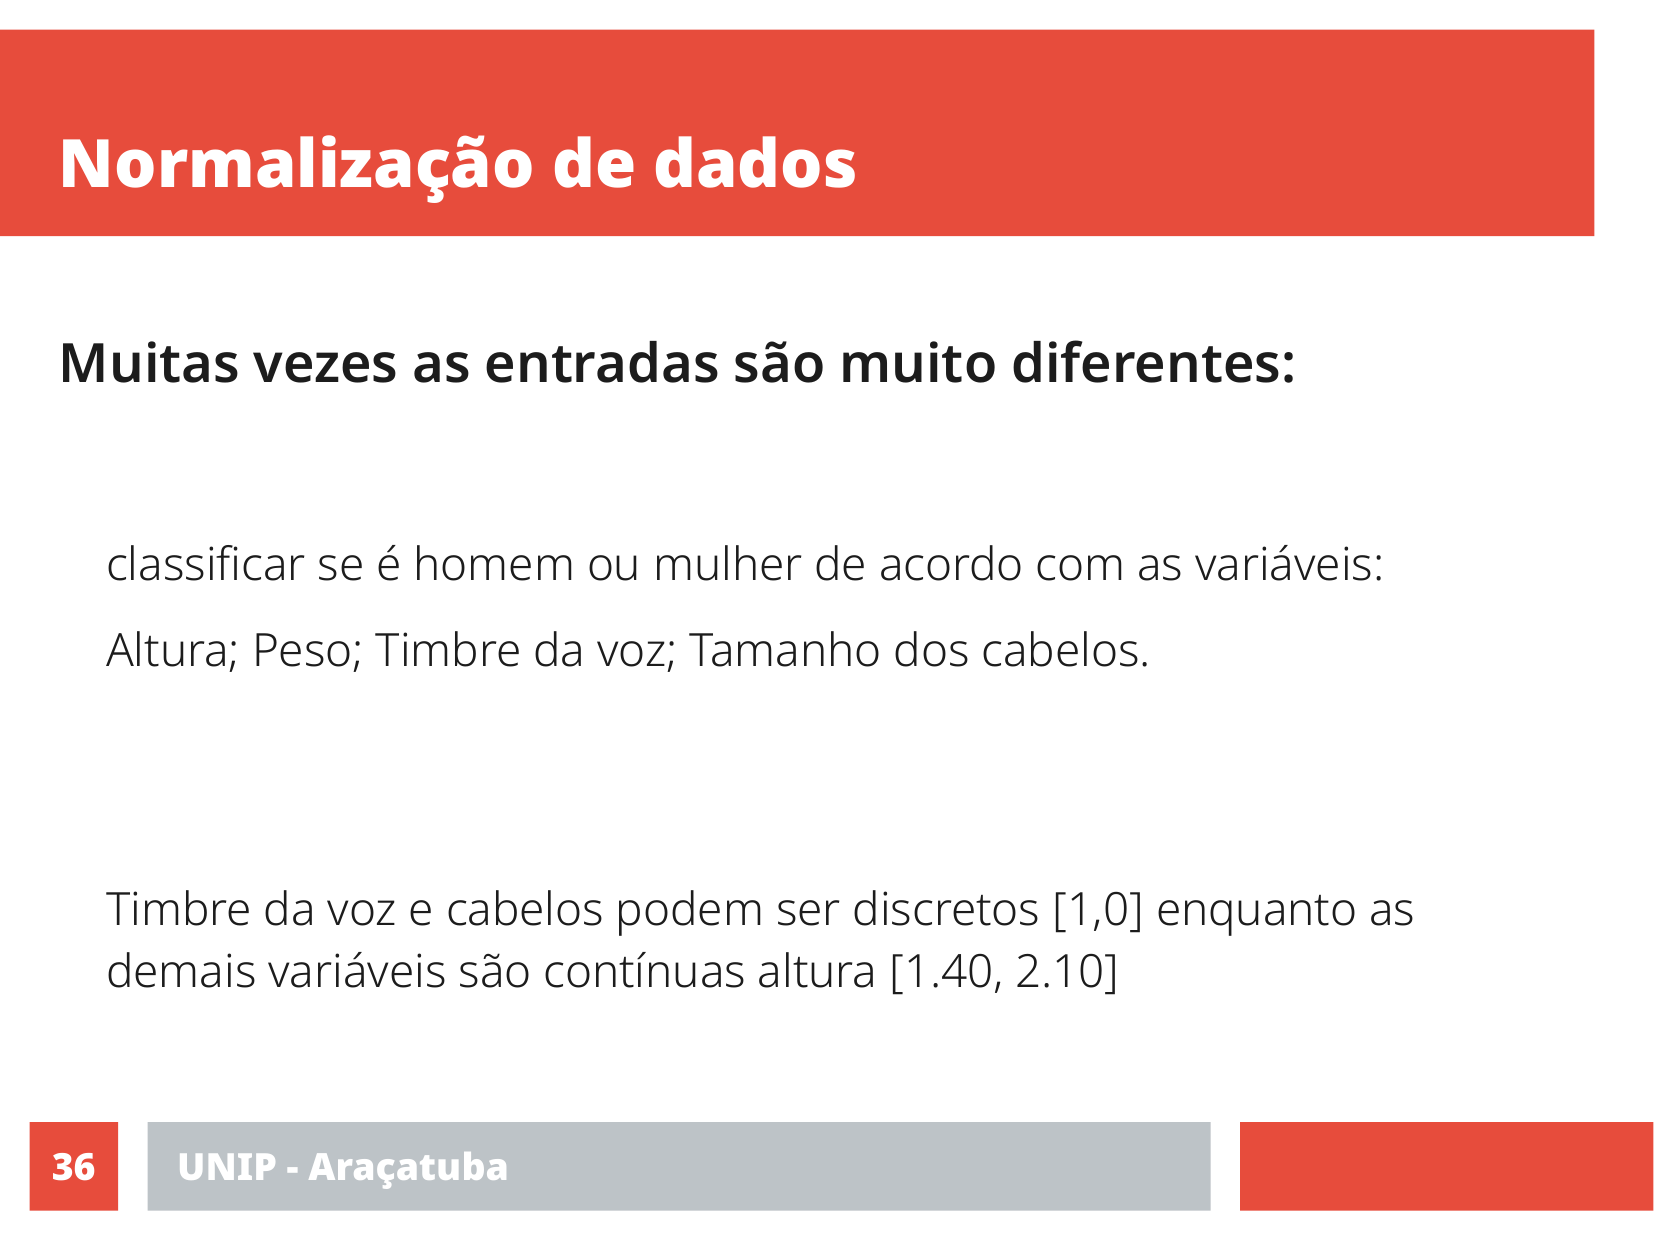

# Normalização de dados
Muitas vezes as entradas são muito diferentes:
classificar se é homem ou mulher de acordo com as variáveis:
Altura; Peso; Timbre da voz; Tamanho dos cabelos.
Timbre da voz e cabelos podem ser discretos [1,0] enquanto as demais variáveis são contínuas altura [1.40, 2.10]
36
UNIP - Araçatuba